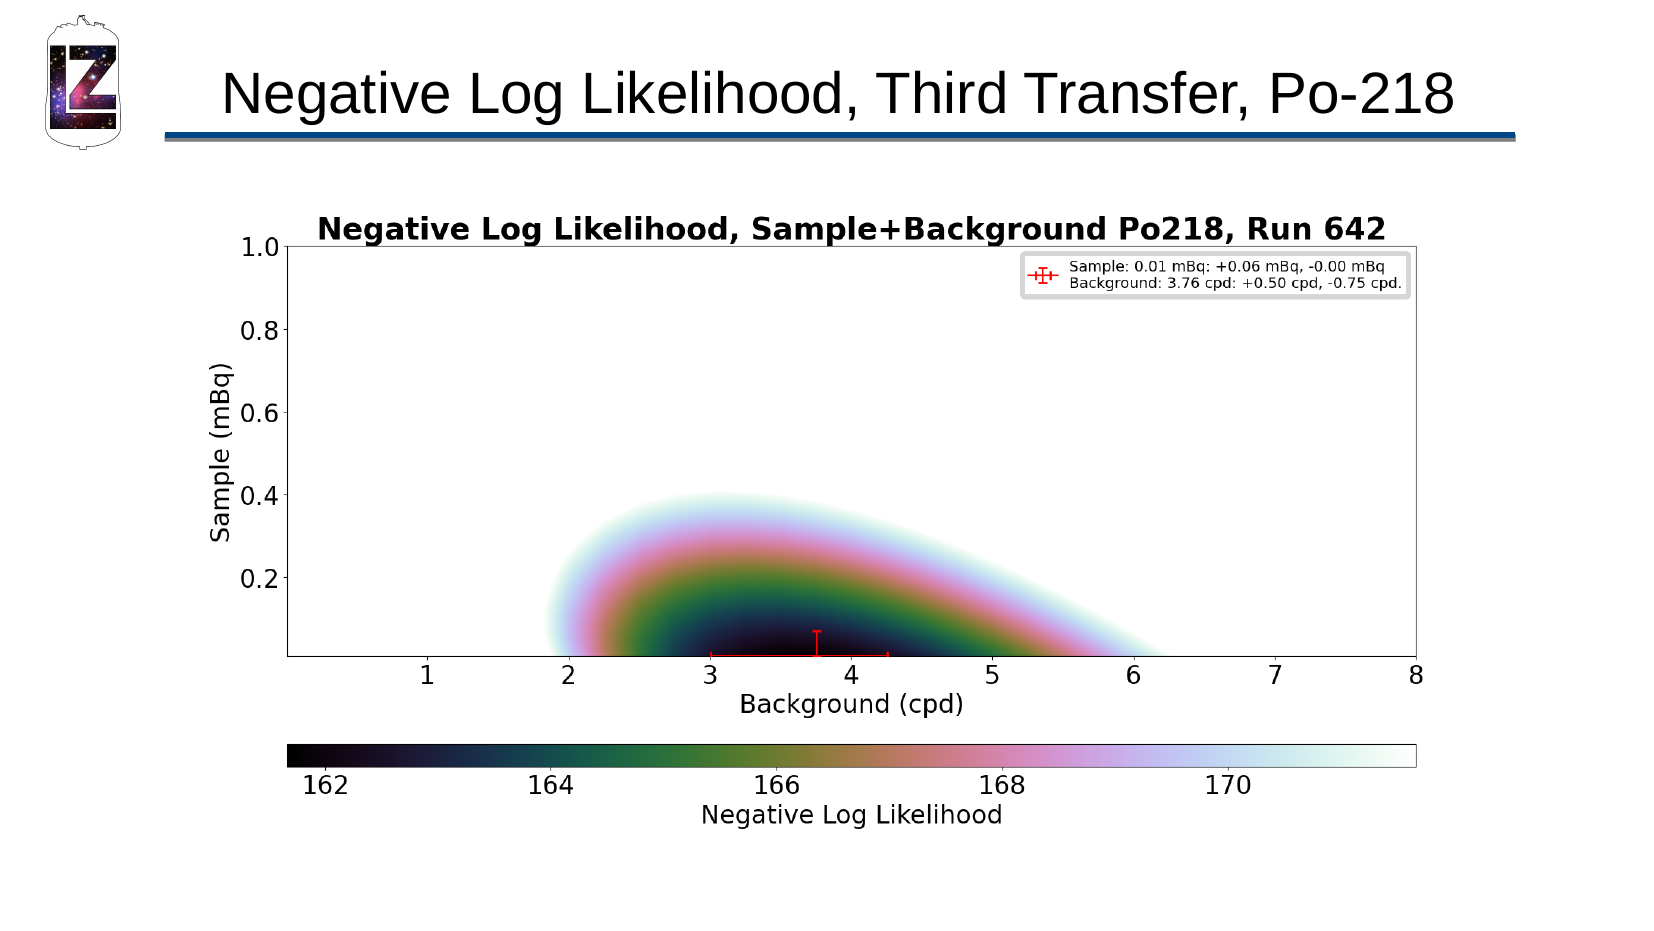

# Negative Log Likelihood, Third Transfer, Po-218